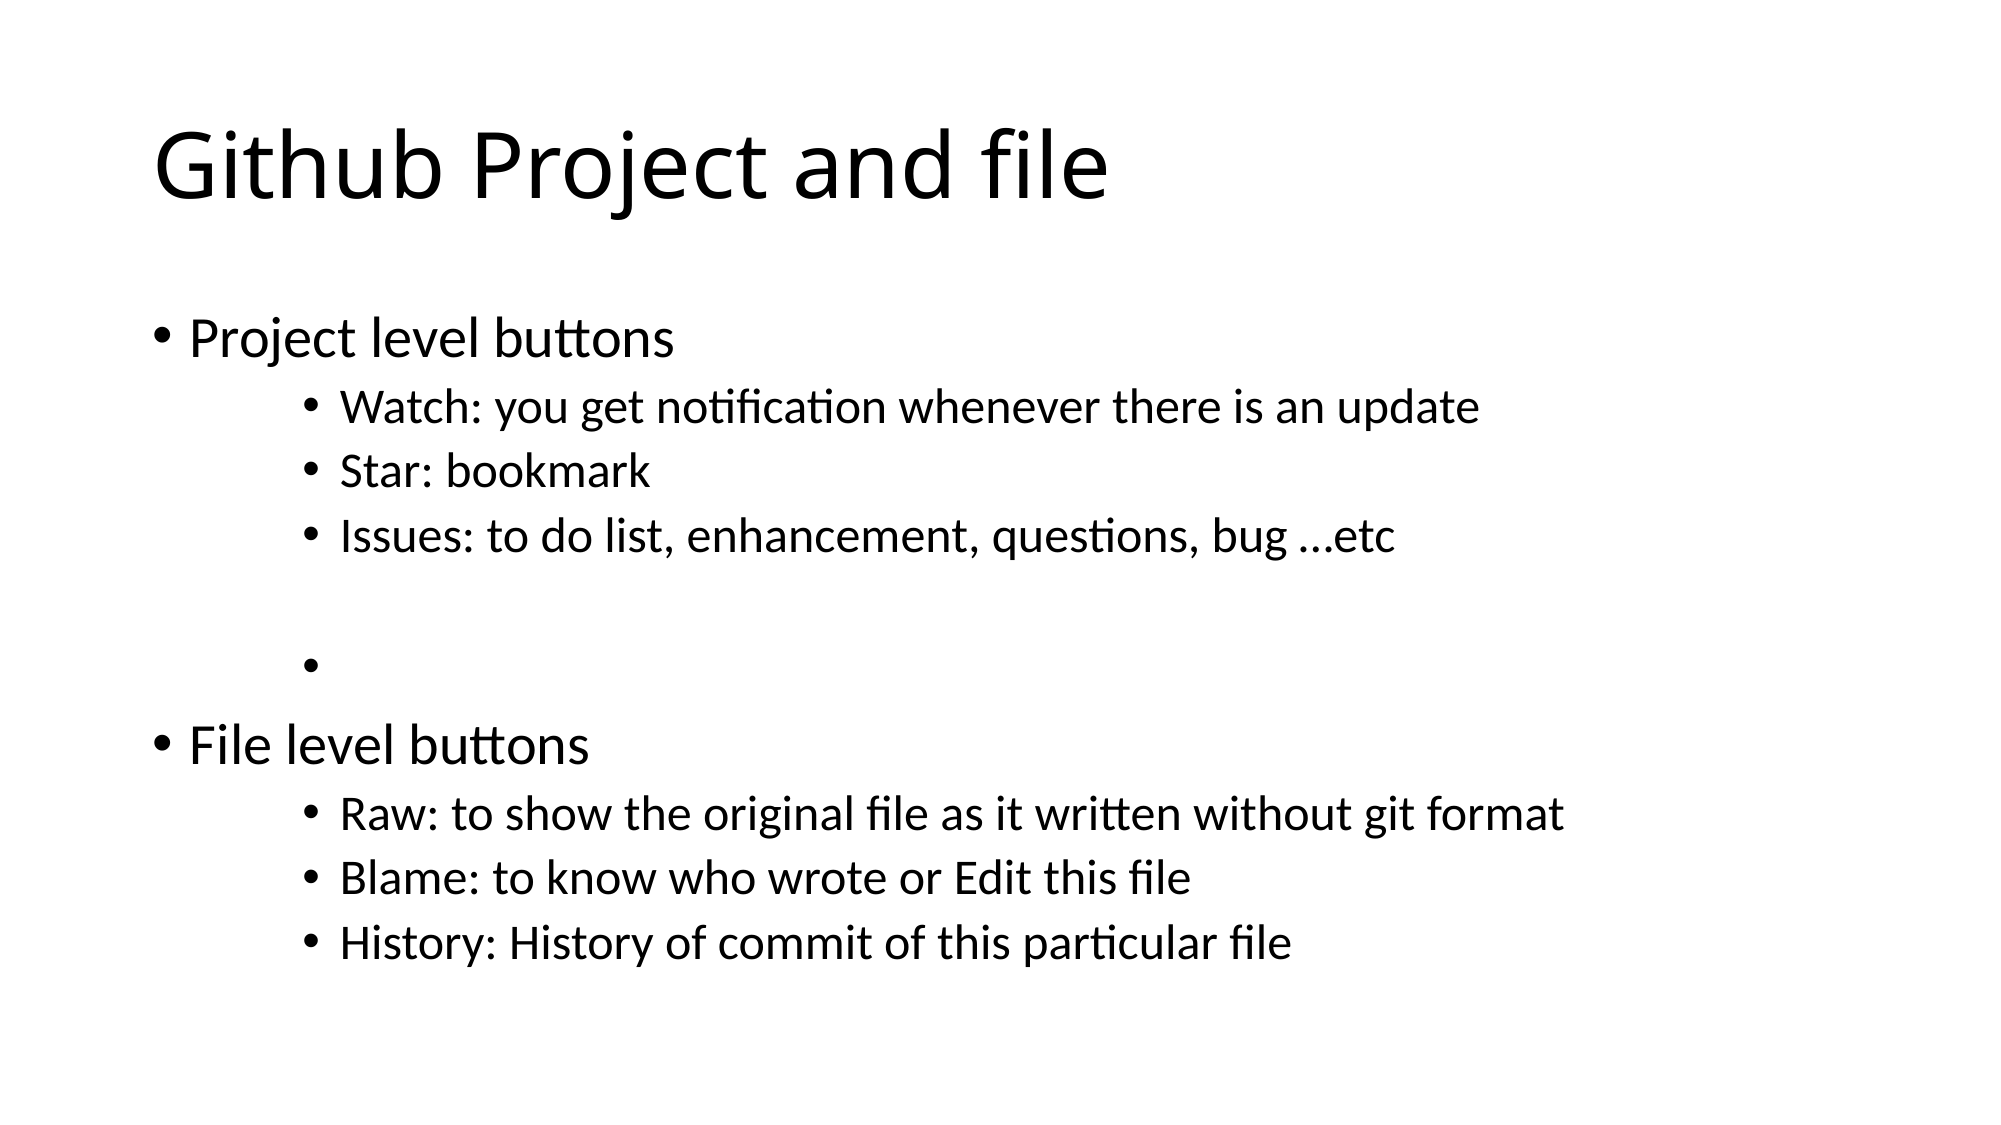

# Github Project and file
Project level buttons
Watch: you get notification whenever there is an update
Star: bookmark
Issues: to do list, enhancement, questions, bug …etc
File level buttons
Raw: to show the original file as it written without git format
Blame: to know who wrote or Edit this file
History: History of commit of this particular file